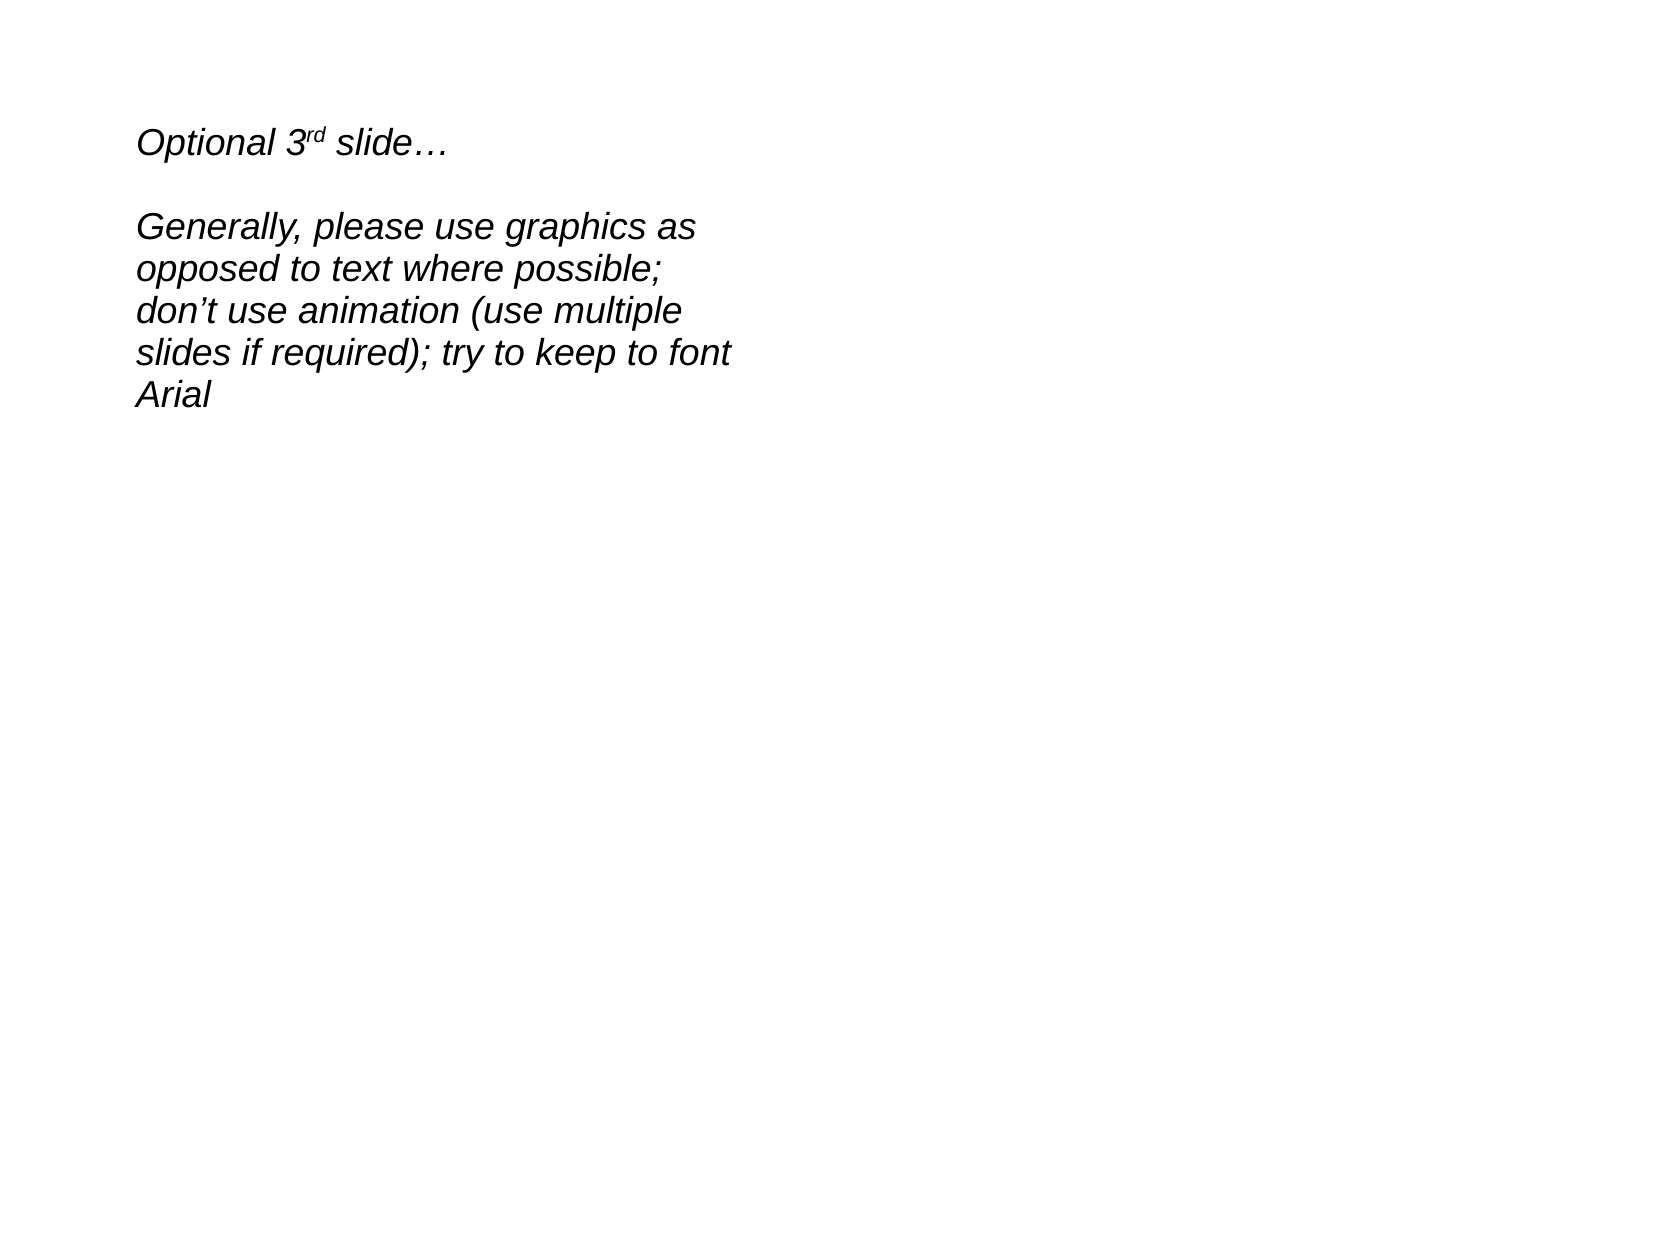

Optional 3rd slide…
Generally, please use graphics as opposed to text where possible; don’t use animation (use multiple slides if required); try to keep to font Arial